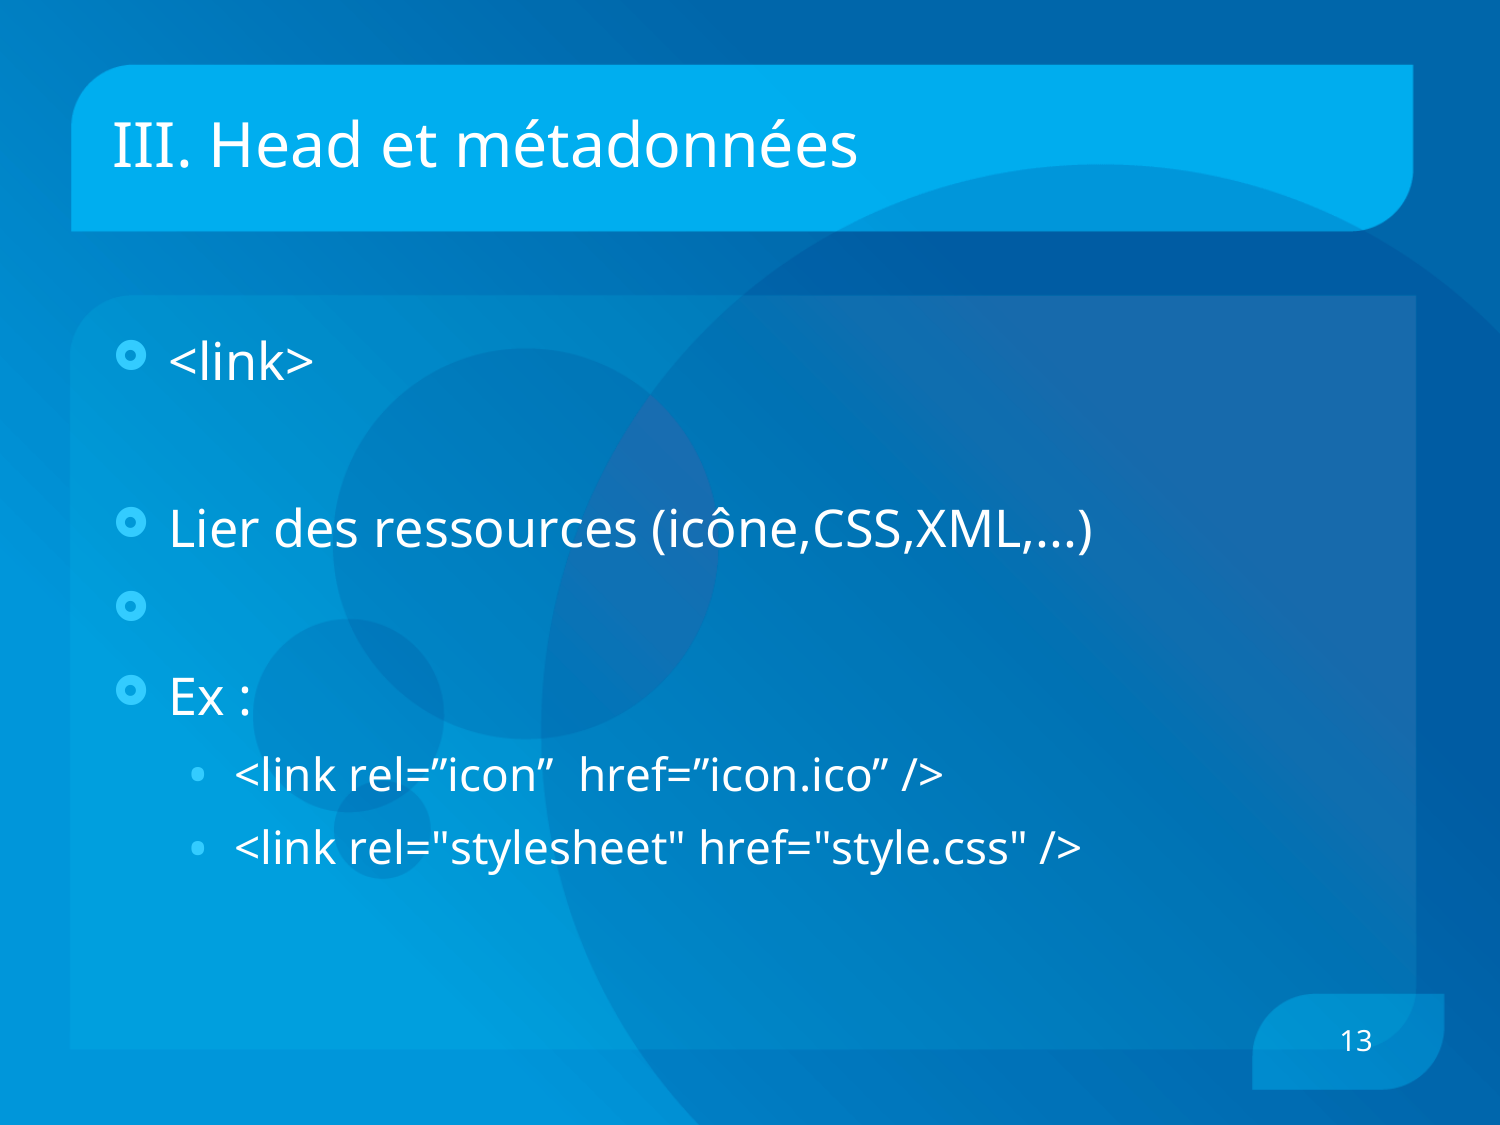

# III. Head et métadonnées
<link>
Lier des ressources (icône,CSS,XML,...)
Ex :
<link rel=”icon” href=”icon.ico” />
<link rel="stylesheet" href="style.css" />
13